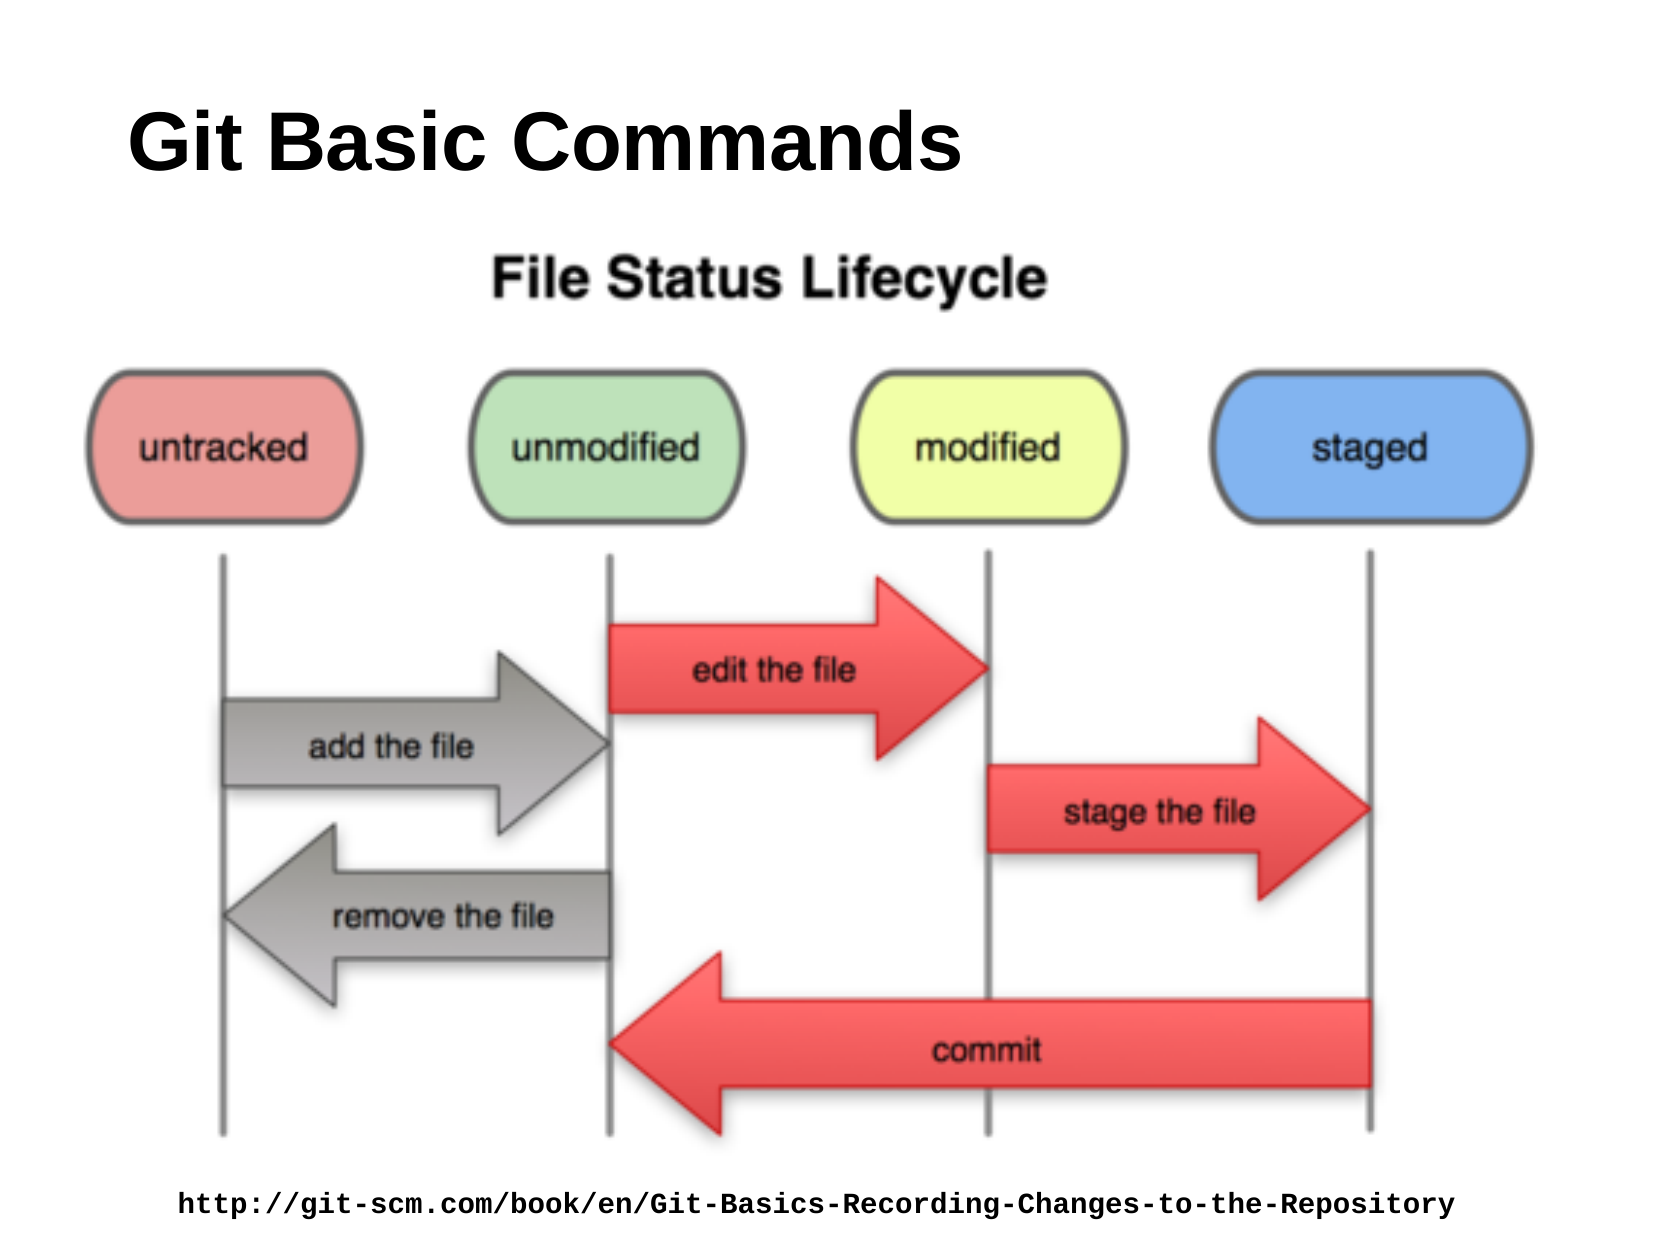

# Git Basic Commands
Working with local repo:
status
diff
add
rm
mv
commit
http://git-scm.com/book/en/Git-Basics-Recording-Changes-to-the-Repository